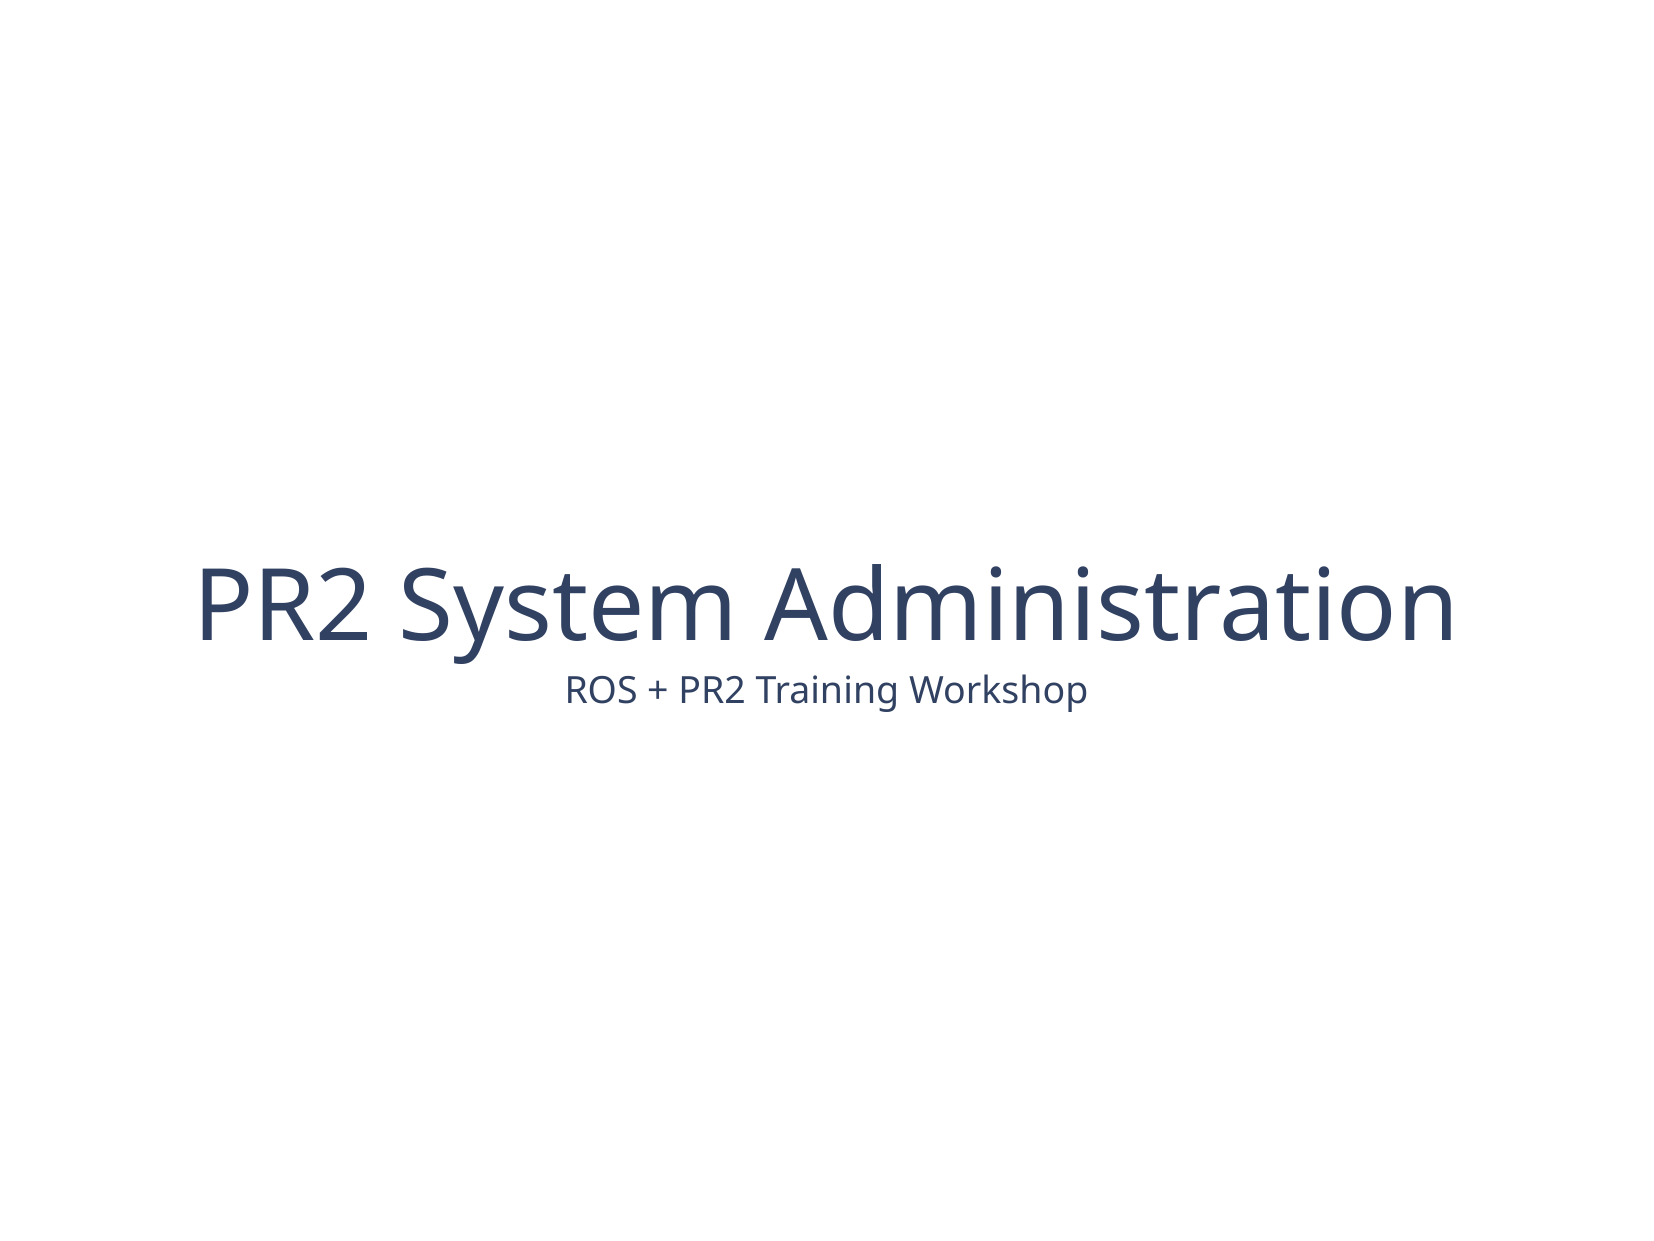

PR2 System Administration
ROS + PR2 Training Workshop